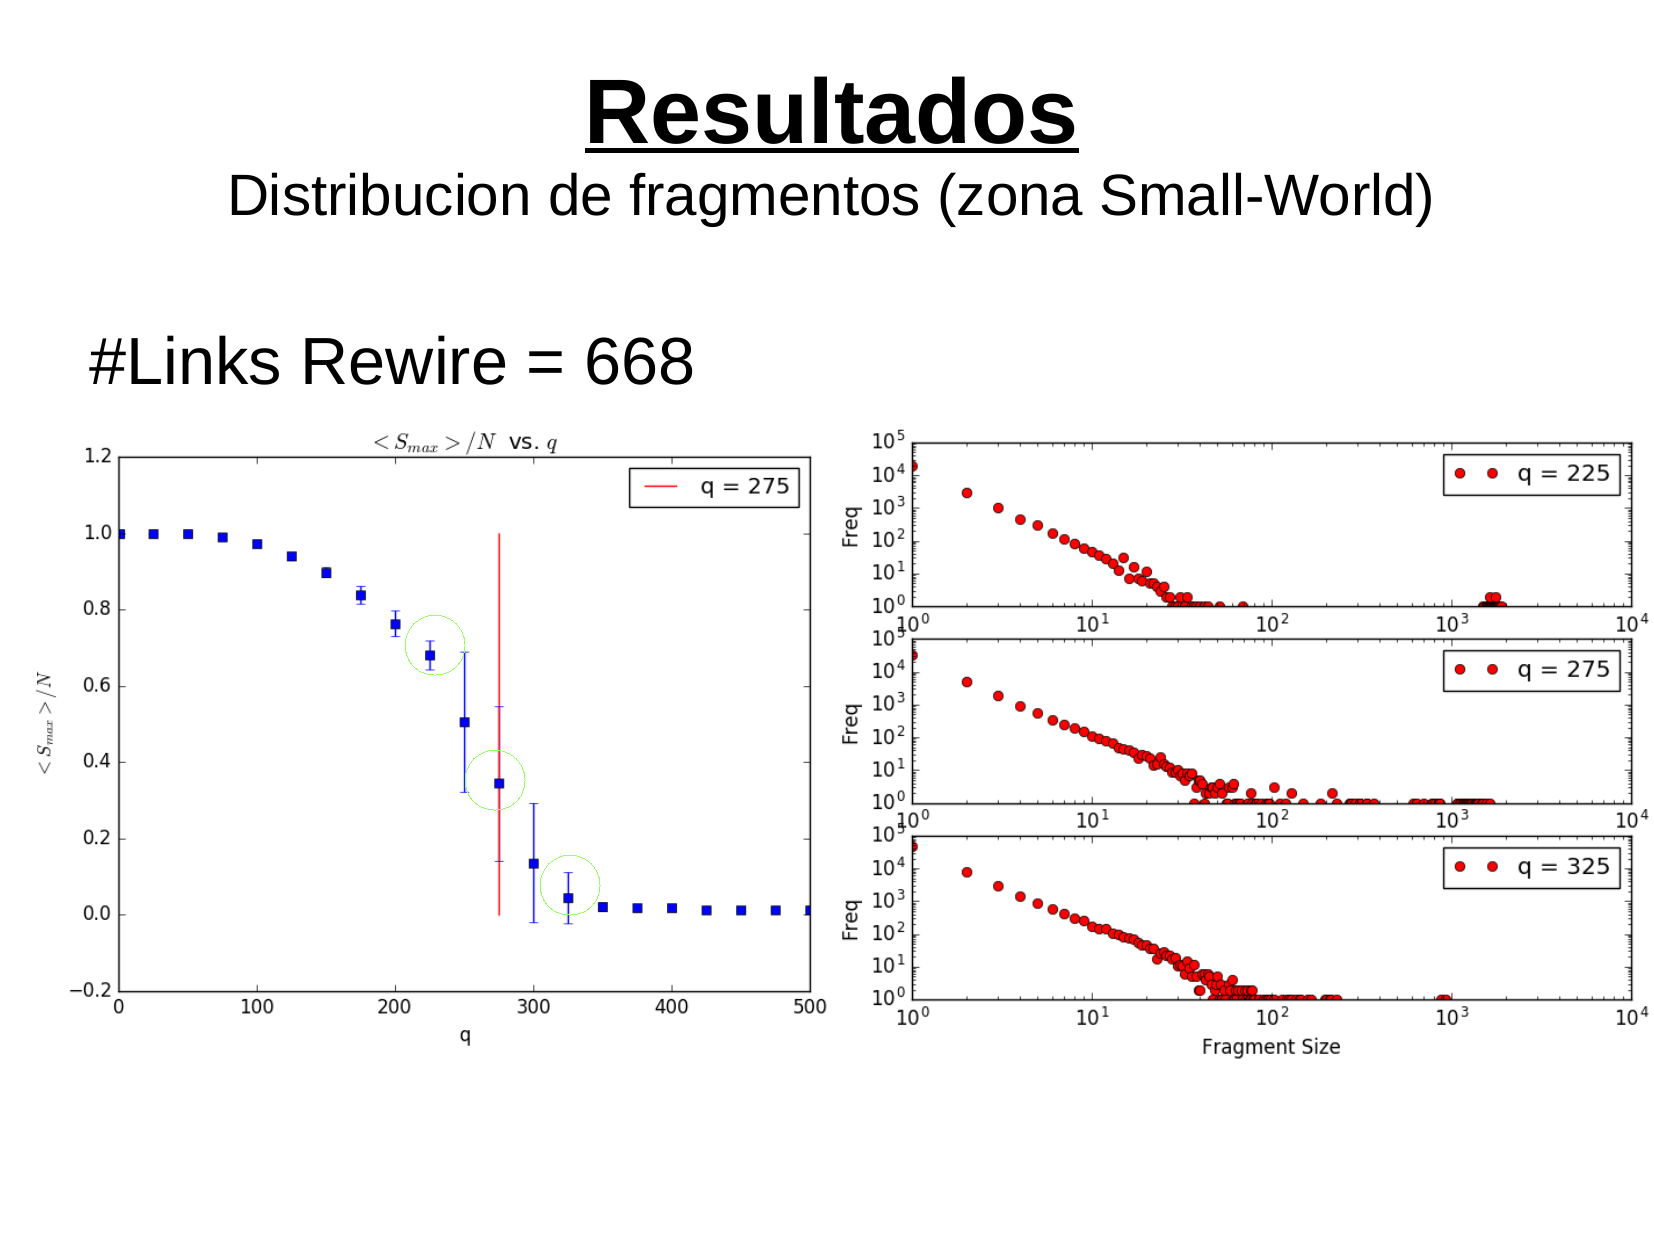

Resultados
Distribucion de fragmentos (zona Small-World)
#Links Rewire = 668